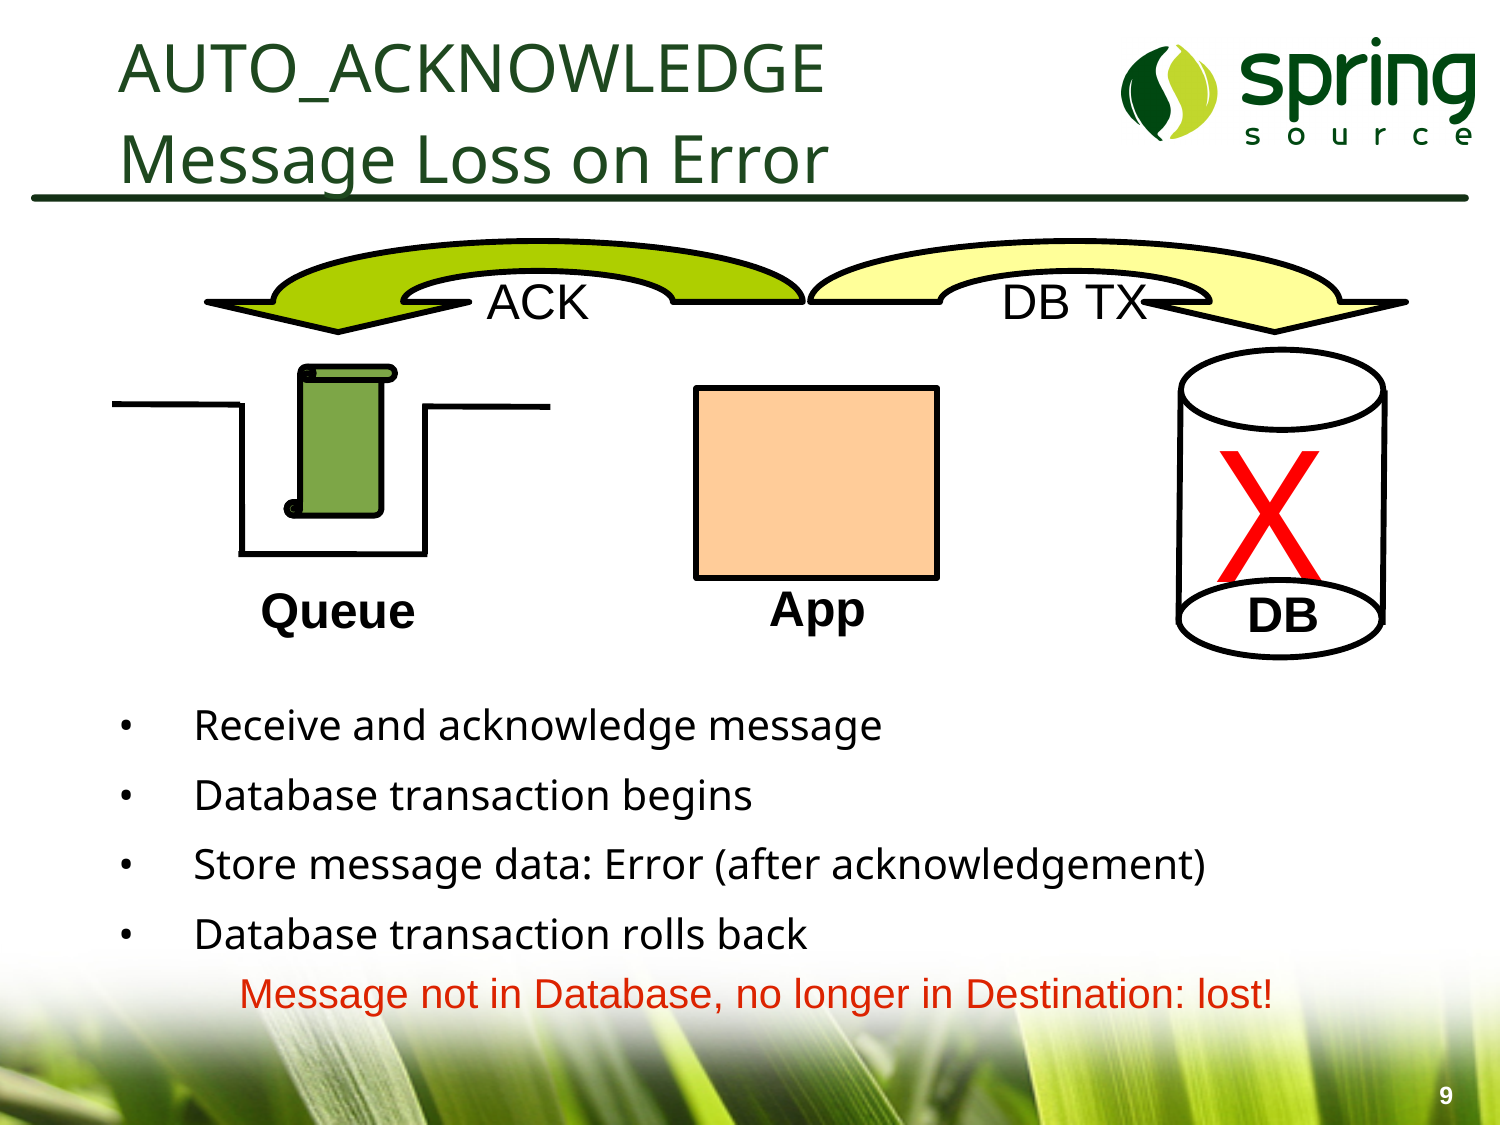

# AUTO_ACKNOWLEDGE Message Loss on Error
ACK
DB TX
X
App
Queue
DB
Receive and acknowledge message
Database transaction begins
Store message data: Error (after acknowledgement)
Database transaction rolls back
Message not in Database, no longer in Destination: lost!